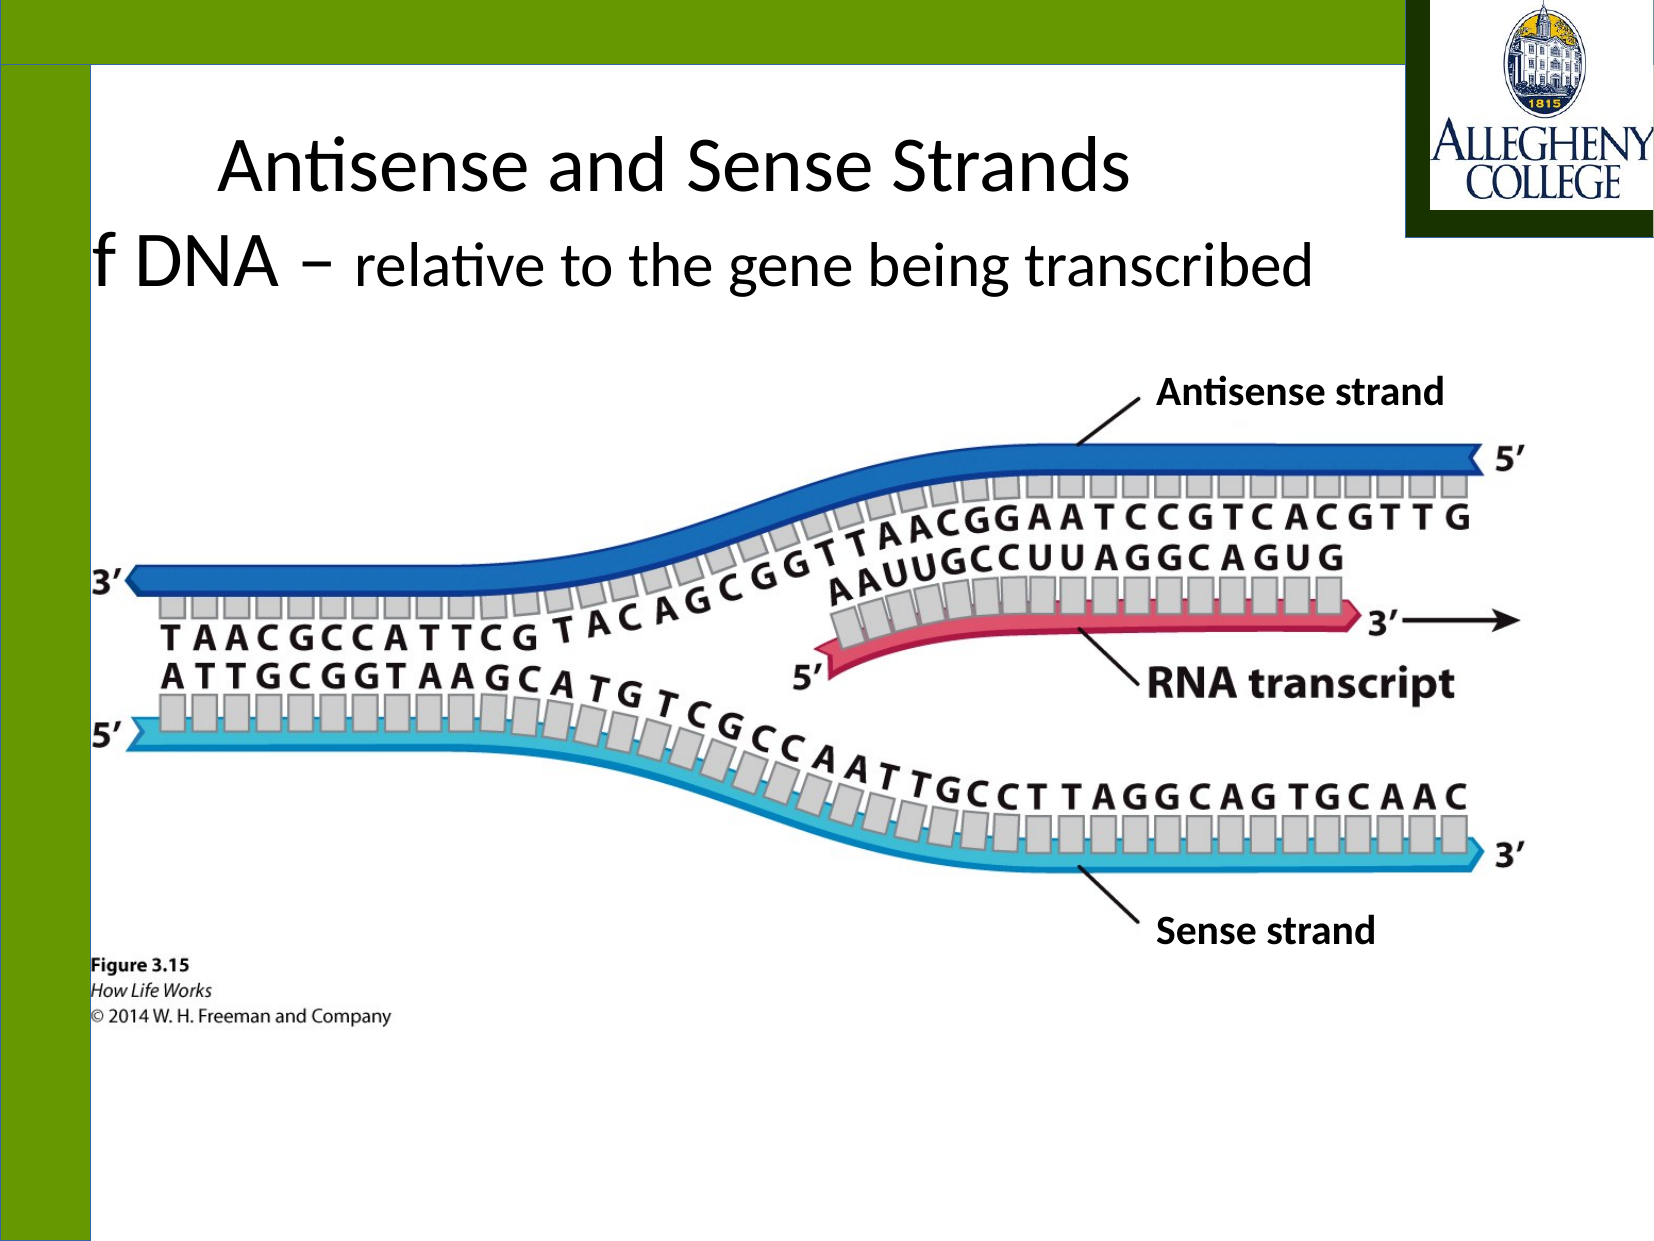

# Antisense and Sense Strands of DNA – relative to the gene being transcribed
Antisense strand
Sense strand